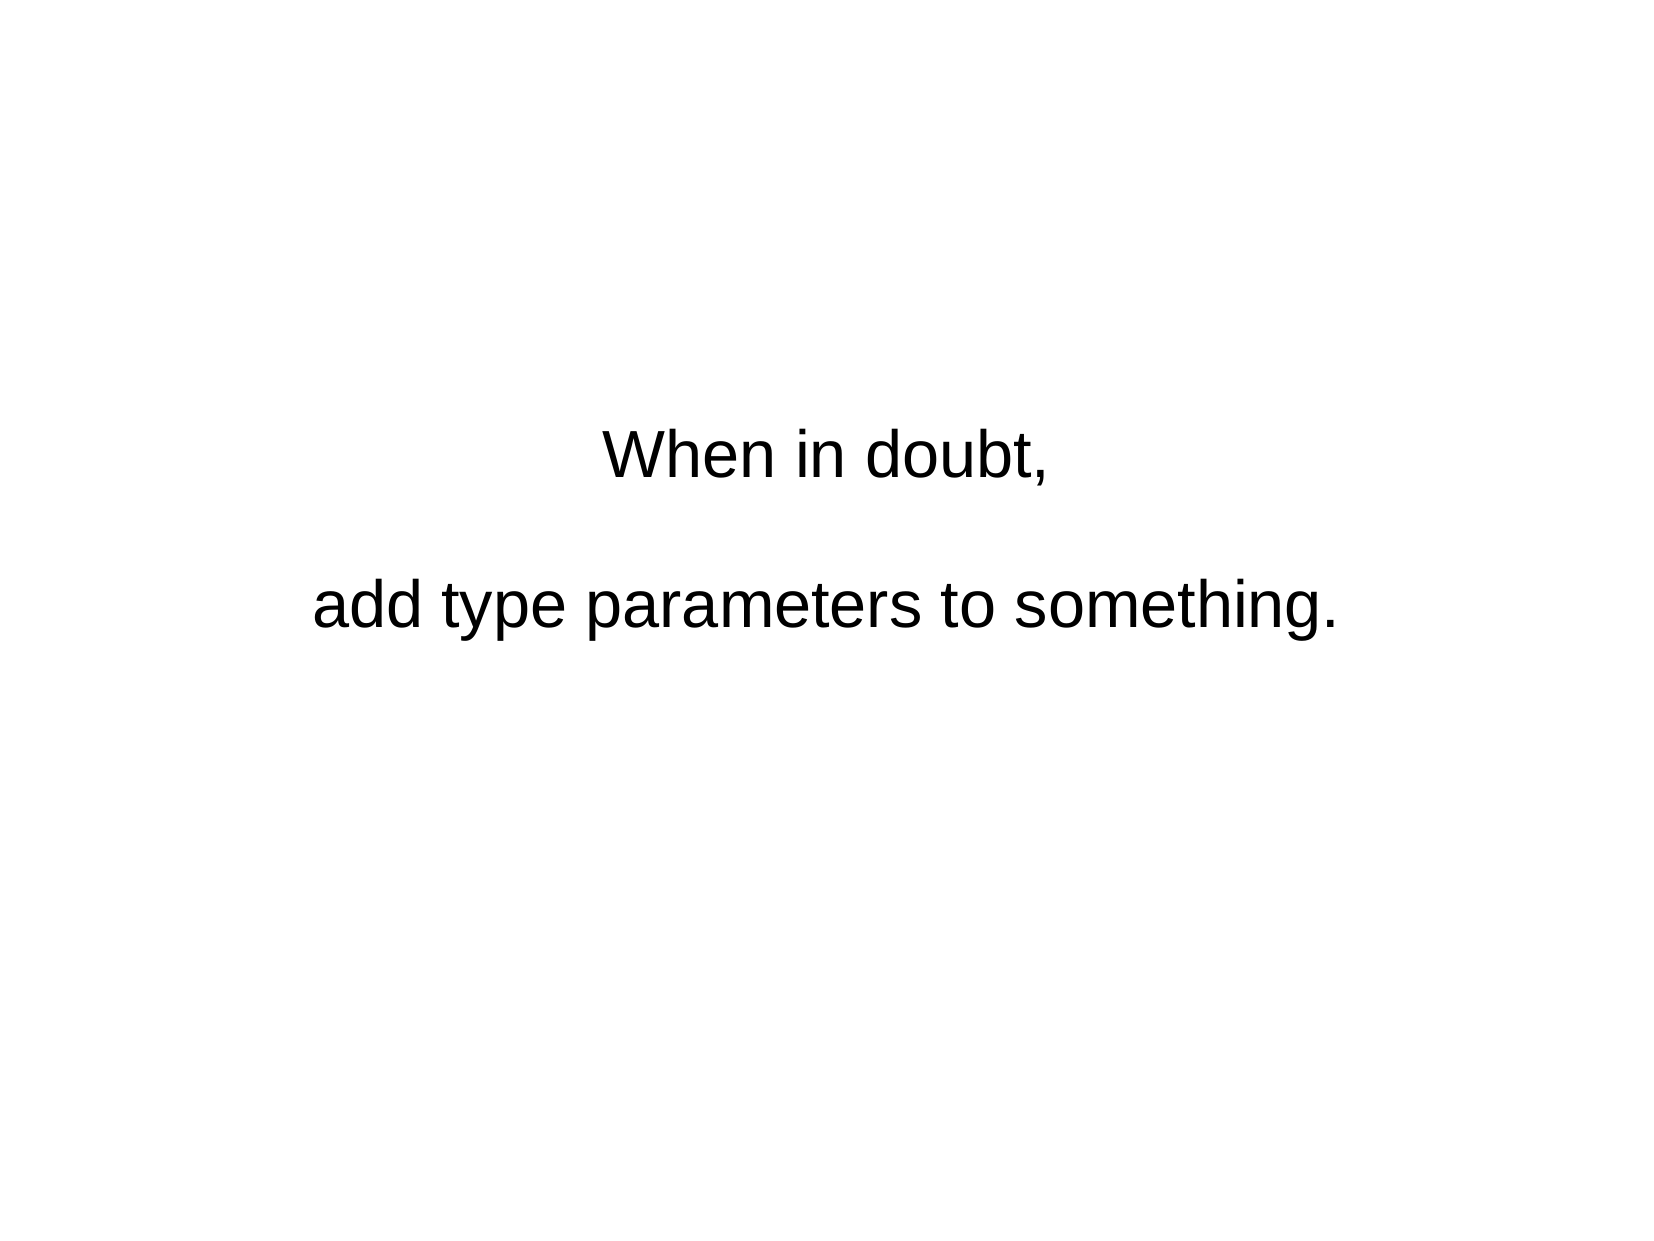

# When in doubt,
add type parameters to something.